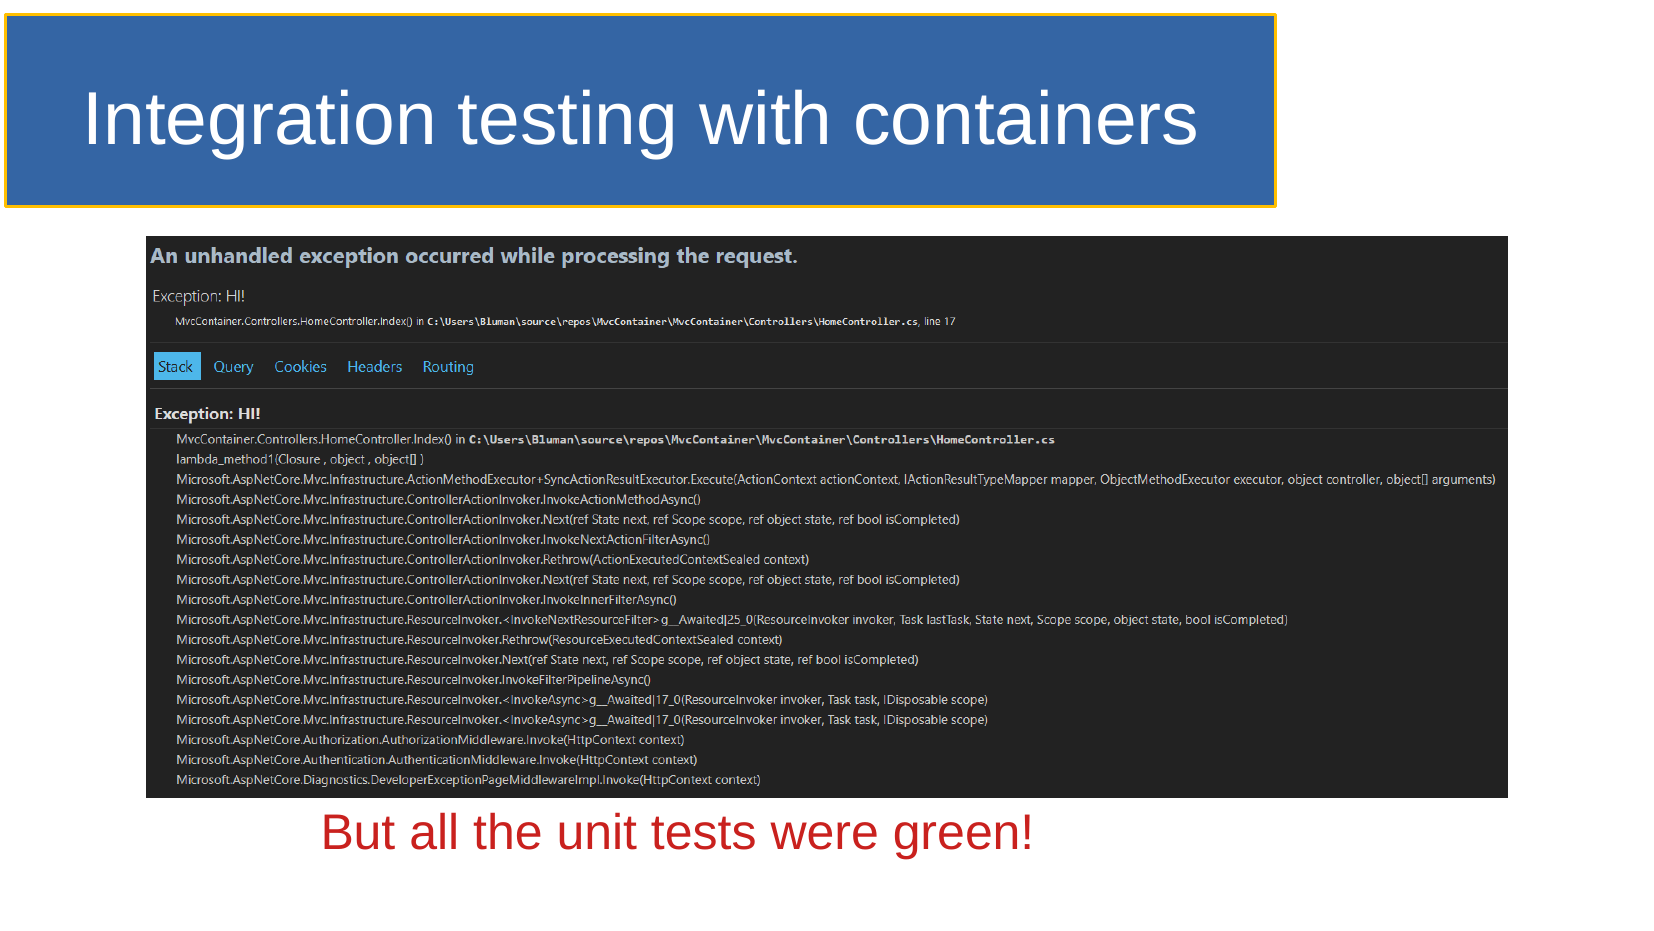

# Integration testing with containers
But all the unit tests were green!